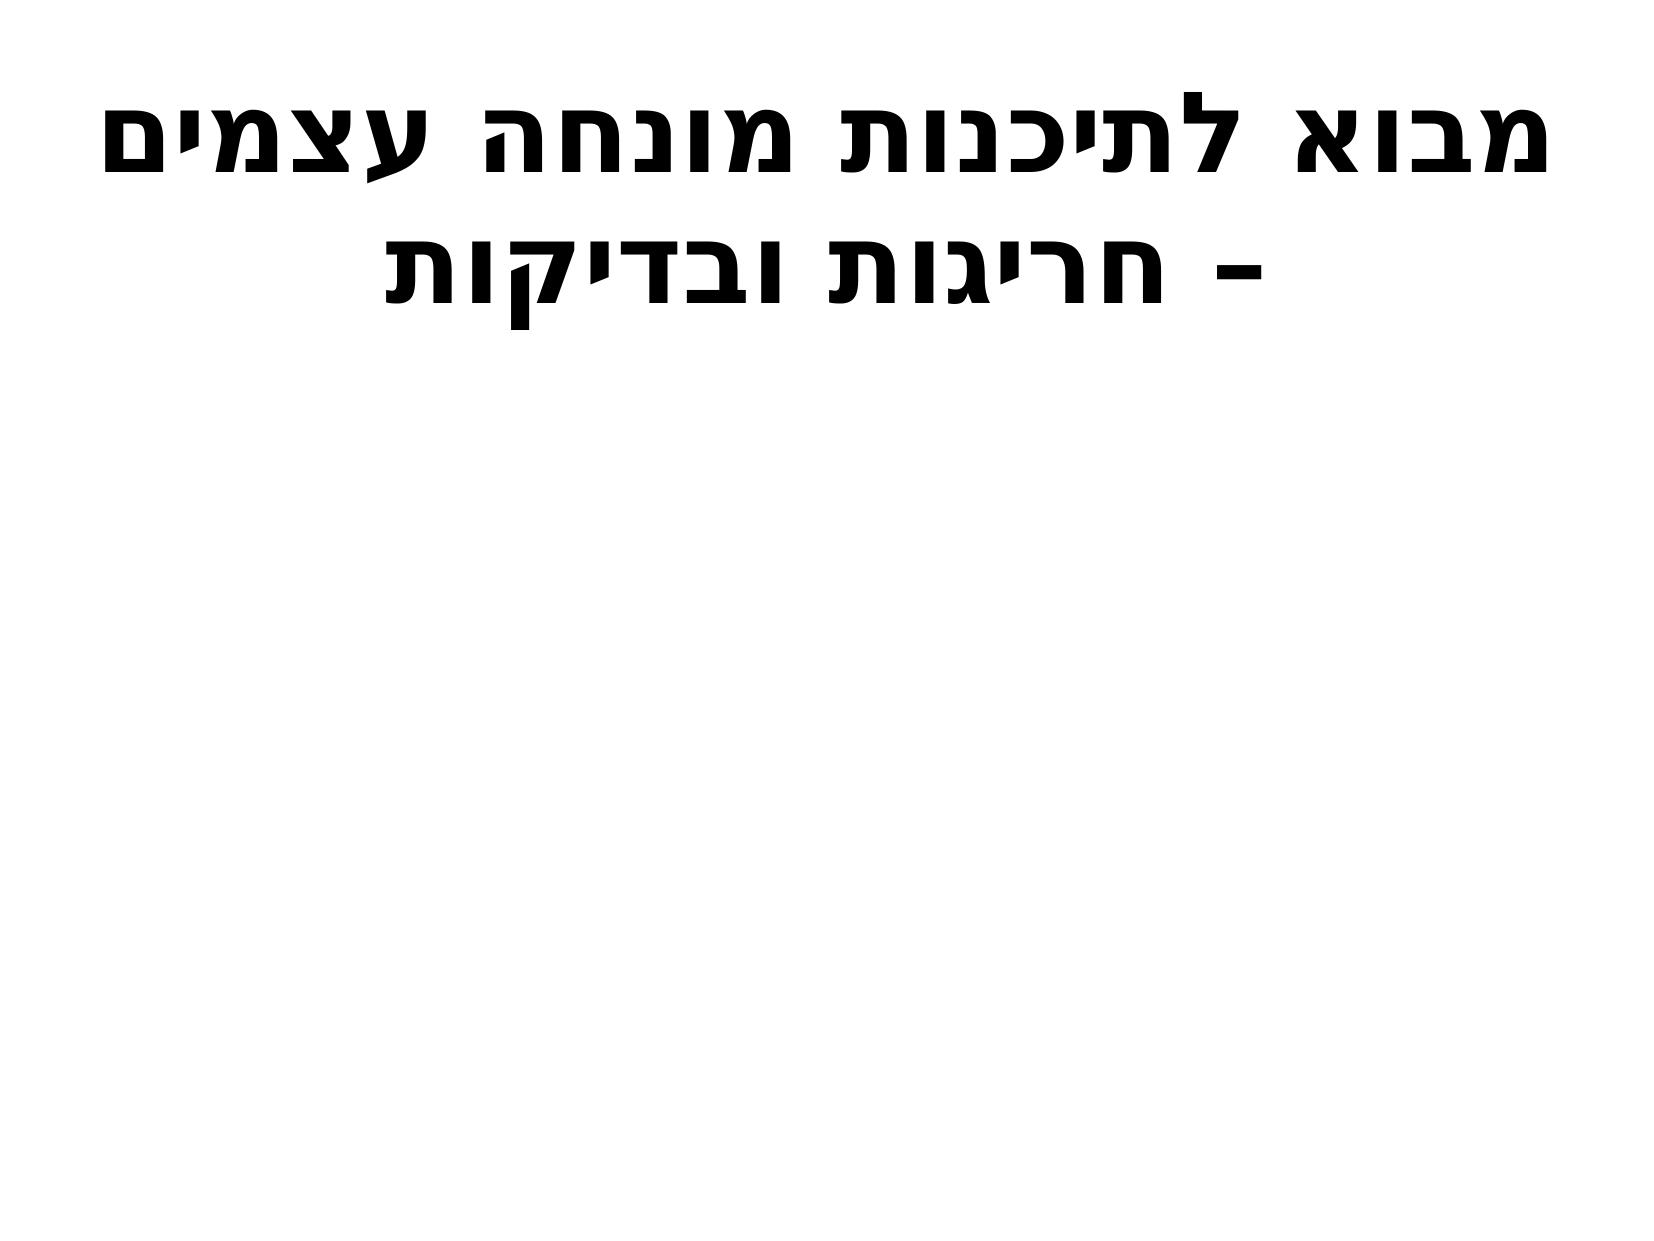

# מבוא לתיכנות מונחה עצמים – חריגות ובדיקות